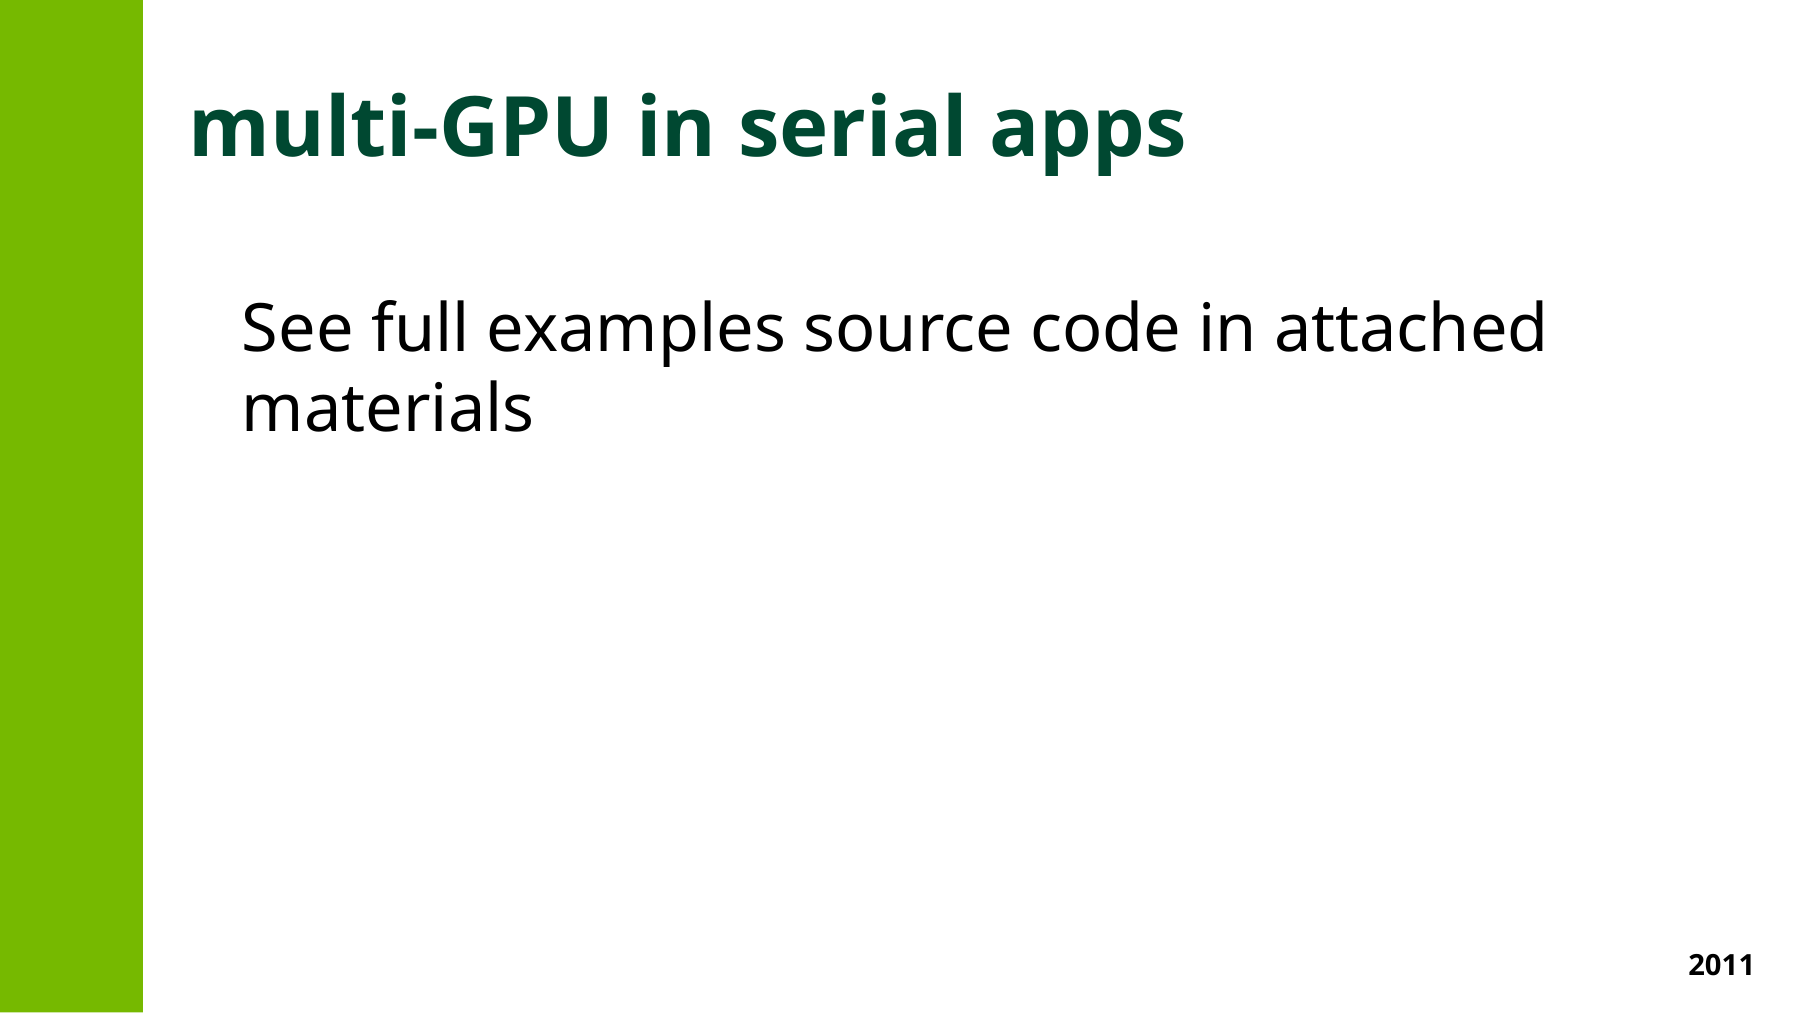

multi-GPU in serial apps
# See full examples source code in attached materials